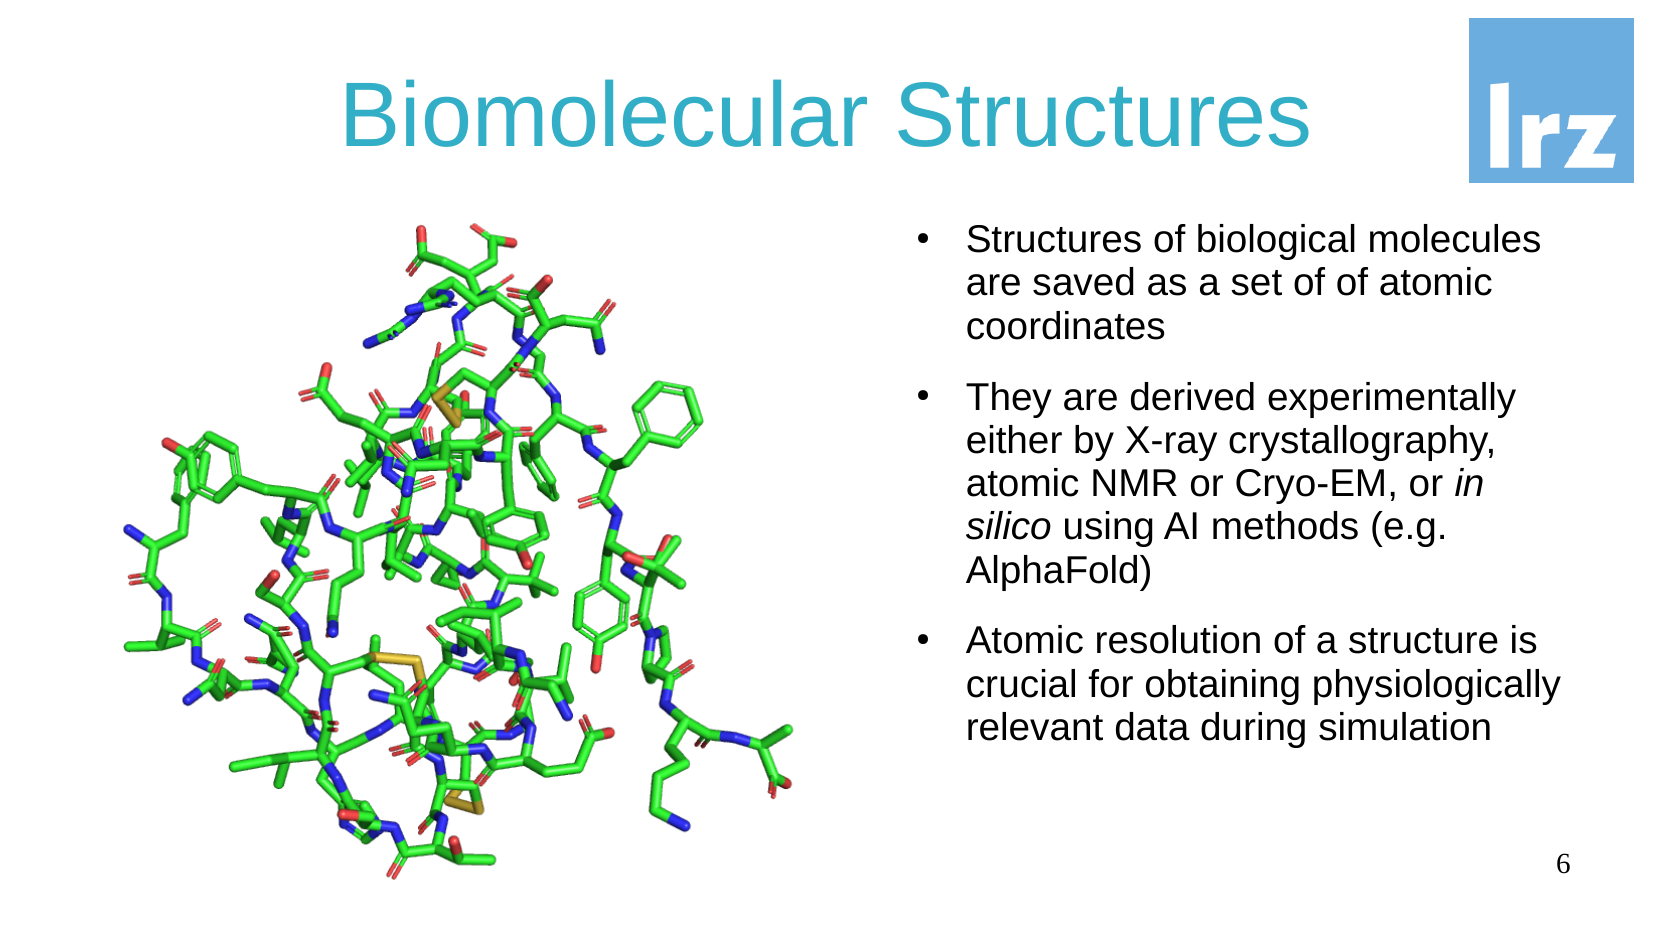

# Biomolecular Structures
Structures of biological molecules are saved as a set of of atomic coordinates
They are derived experimentally either by X-ray crystallography, atomic NMR or Cryo-EM, or in silico using AI methods (e.g. AlphaFold)
Atomic resolution of a structure is crucial for obtaining physiologically relevant data during simulation
6